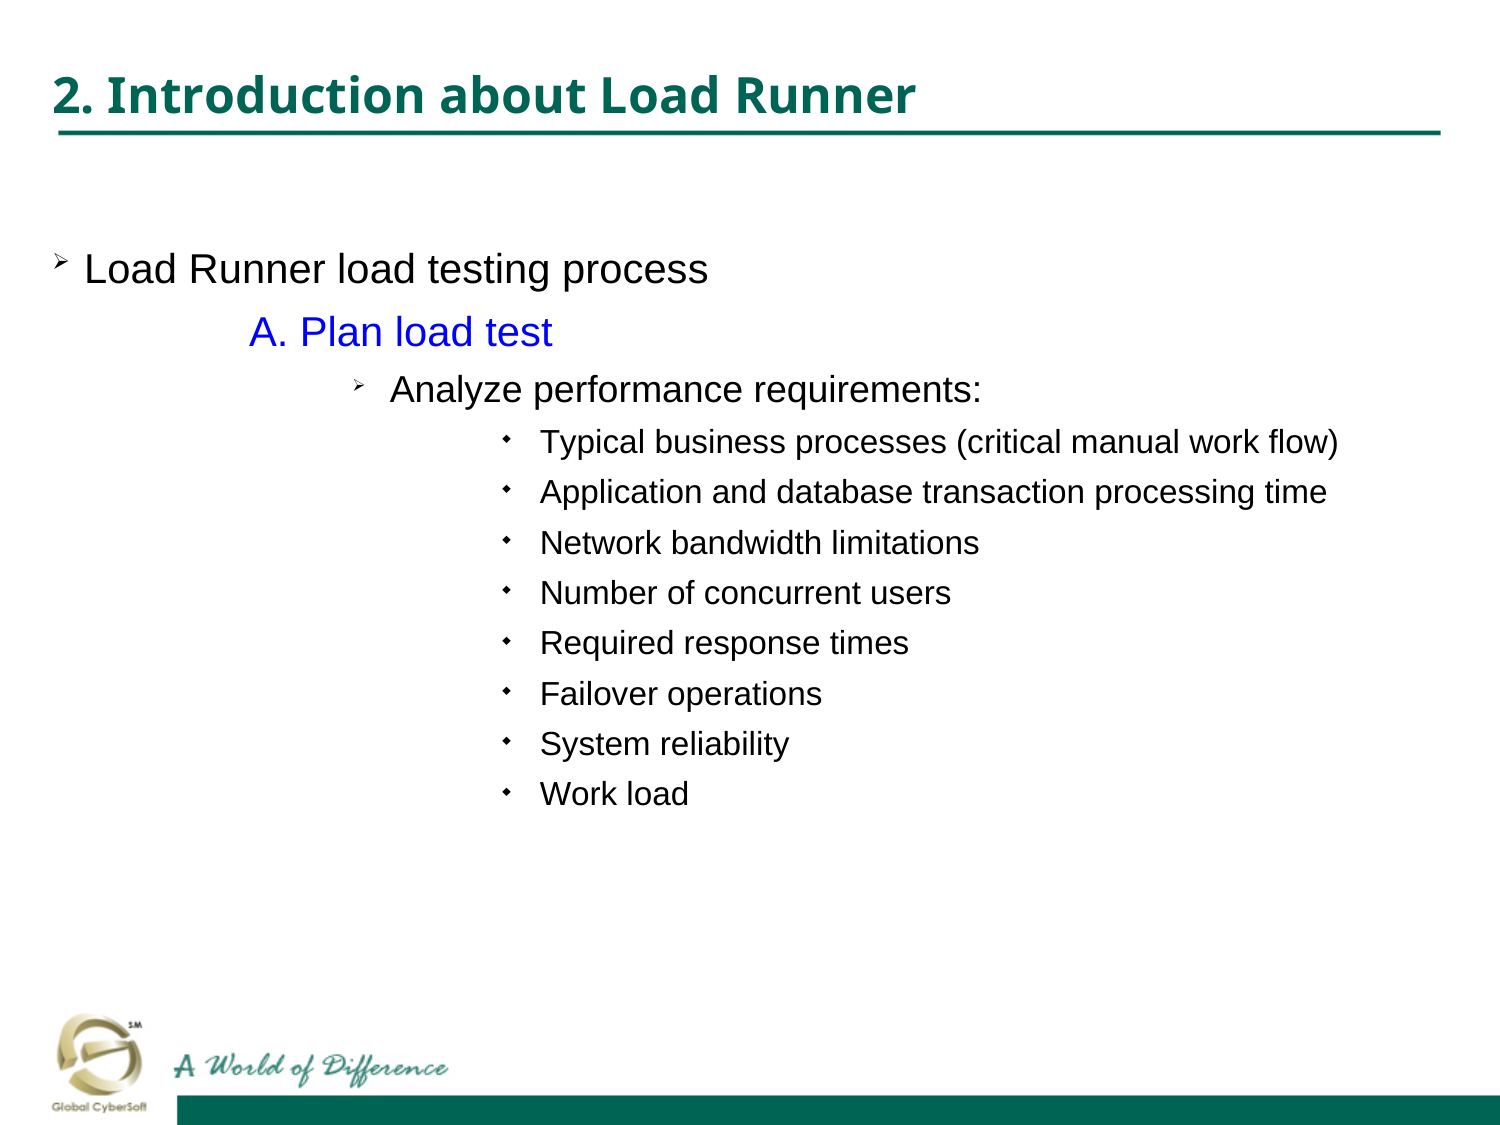

# 2. Introduction about Load Runner
 Load Runner load testing process
A. Plan load test
Analyze performance requirements:
Typical business processes (critical manual work flow)
Application and database transaction processing time
Network bandwidth limitations
Number of concurrent users
Required response times
Failover operations
System reliability
Work load